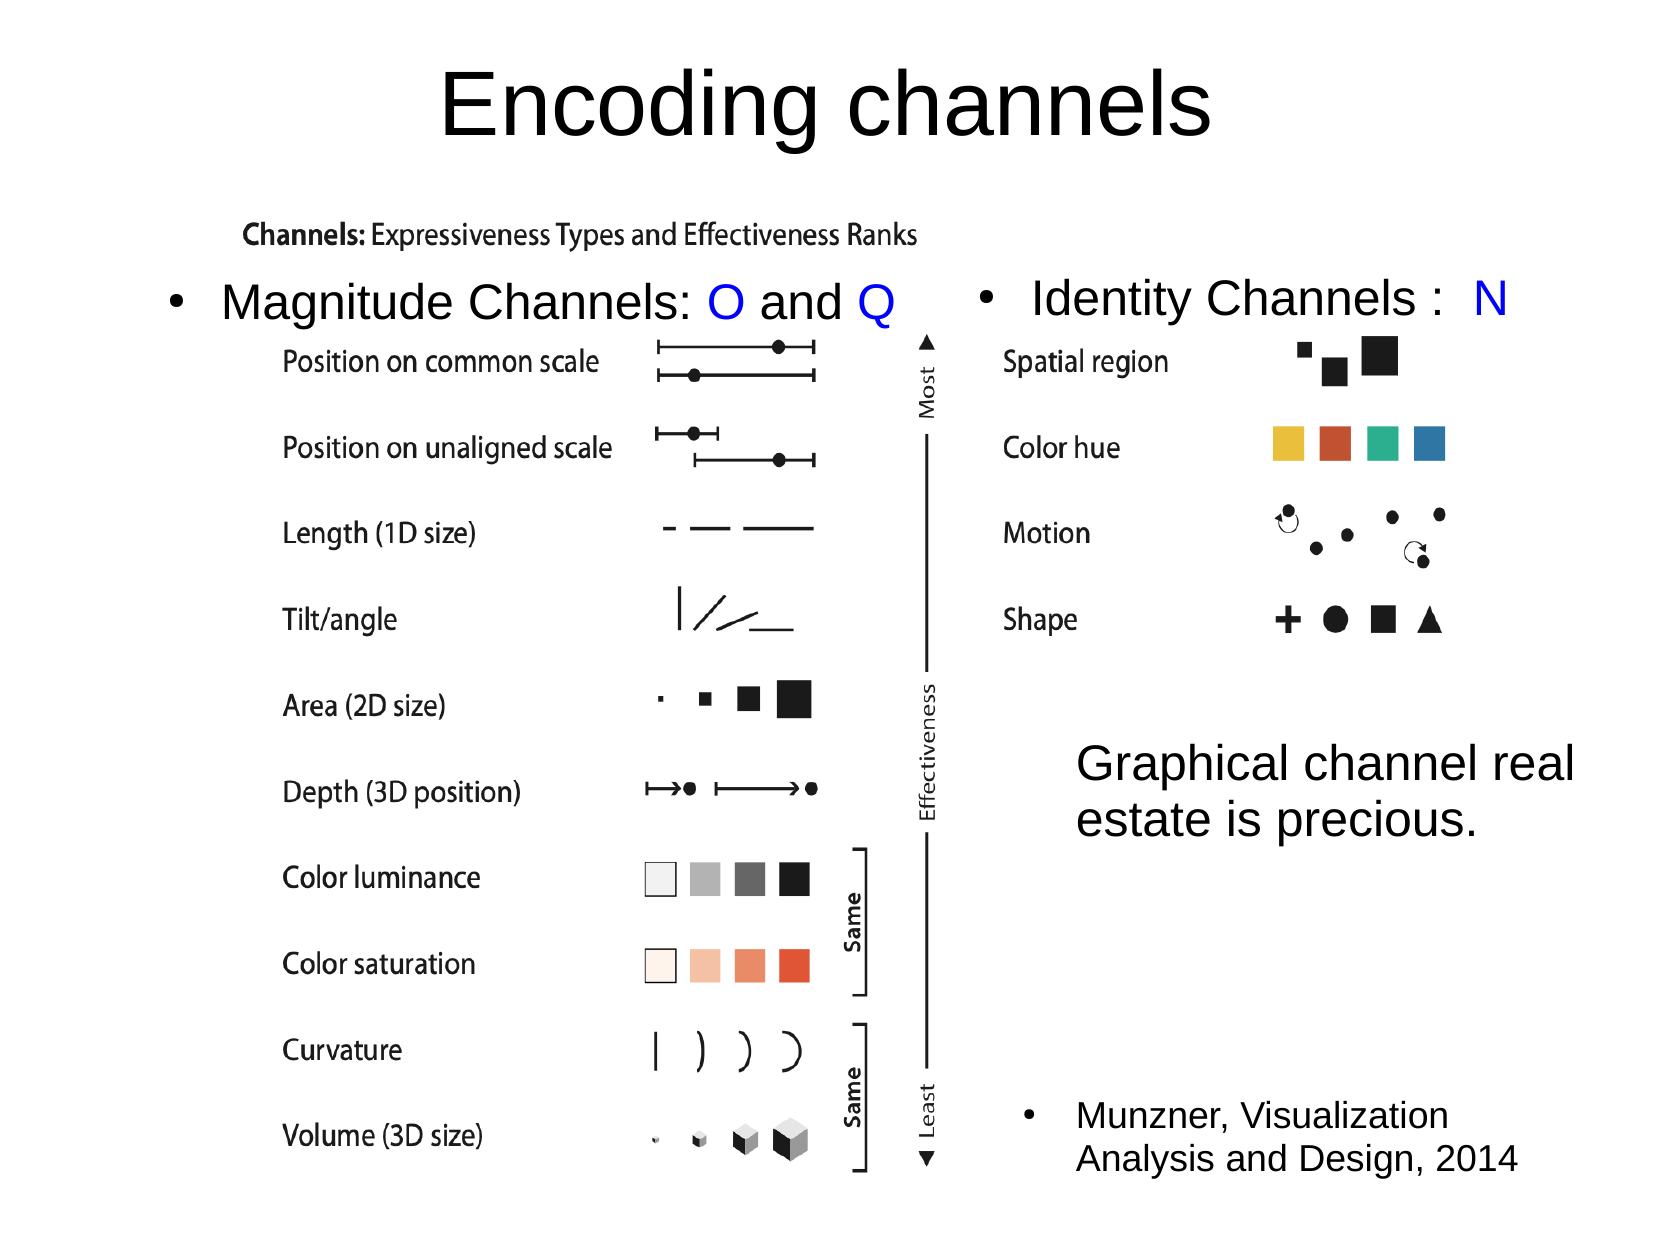

# Encoding channels
Identity Channels : N
Magnitude Channels: O and Q
Graphical channel real estate is precious.
Munzner, Visualization Analysis and Design, 2014